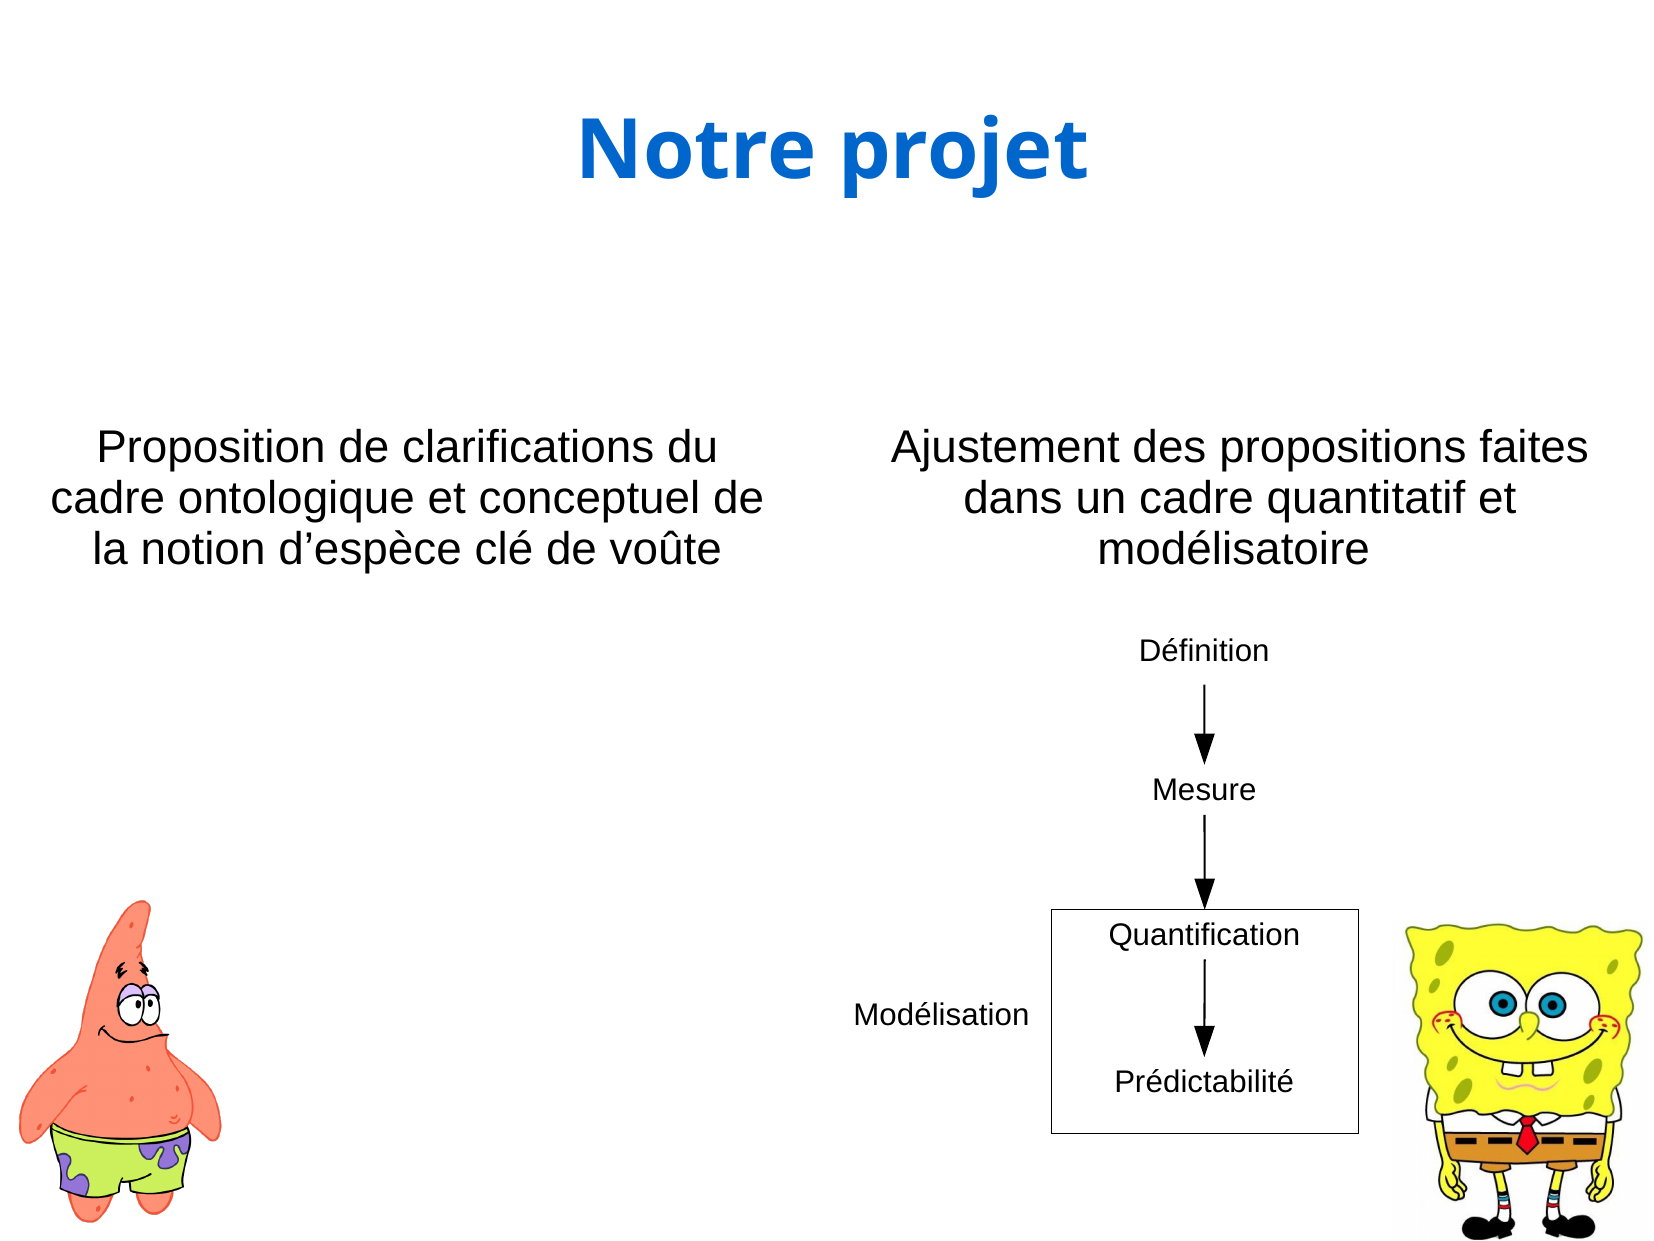

Notre projet
Proposition de clarifications du cadre ontologique et conceptuel de la notion d’espèce clé de voûte
Ajustement des propositions faites dans un cadre quantitatif et modélisatoire
Définition
Mesure
Quantification
Modélisation
Prédictabilité